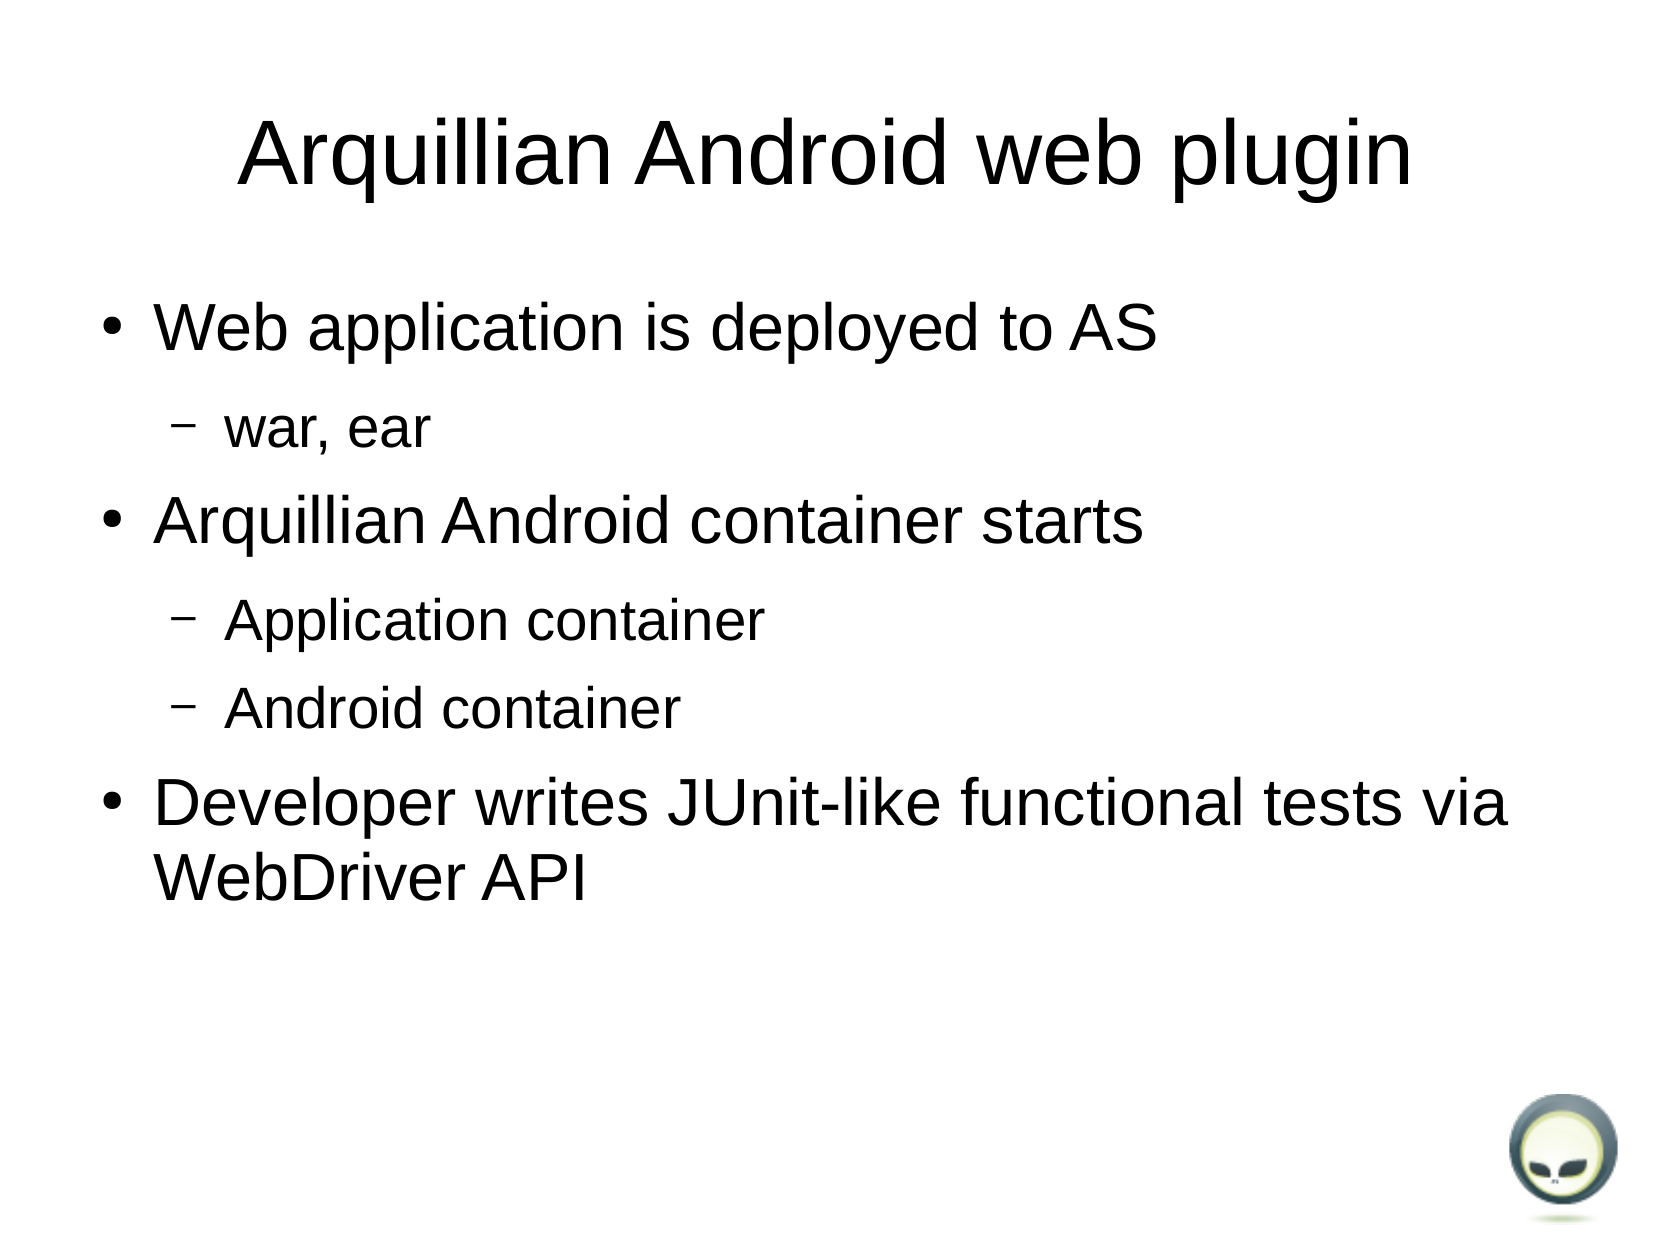

# Arquillian Android web plugin
Web application is deployed to AS
war, ear
Arquillian Android container starts
Application container
Android container
Developer writes JUnit-like functional tests via WebDriver API